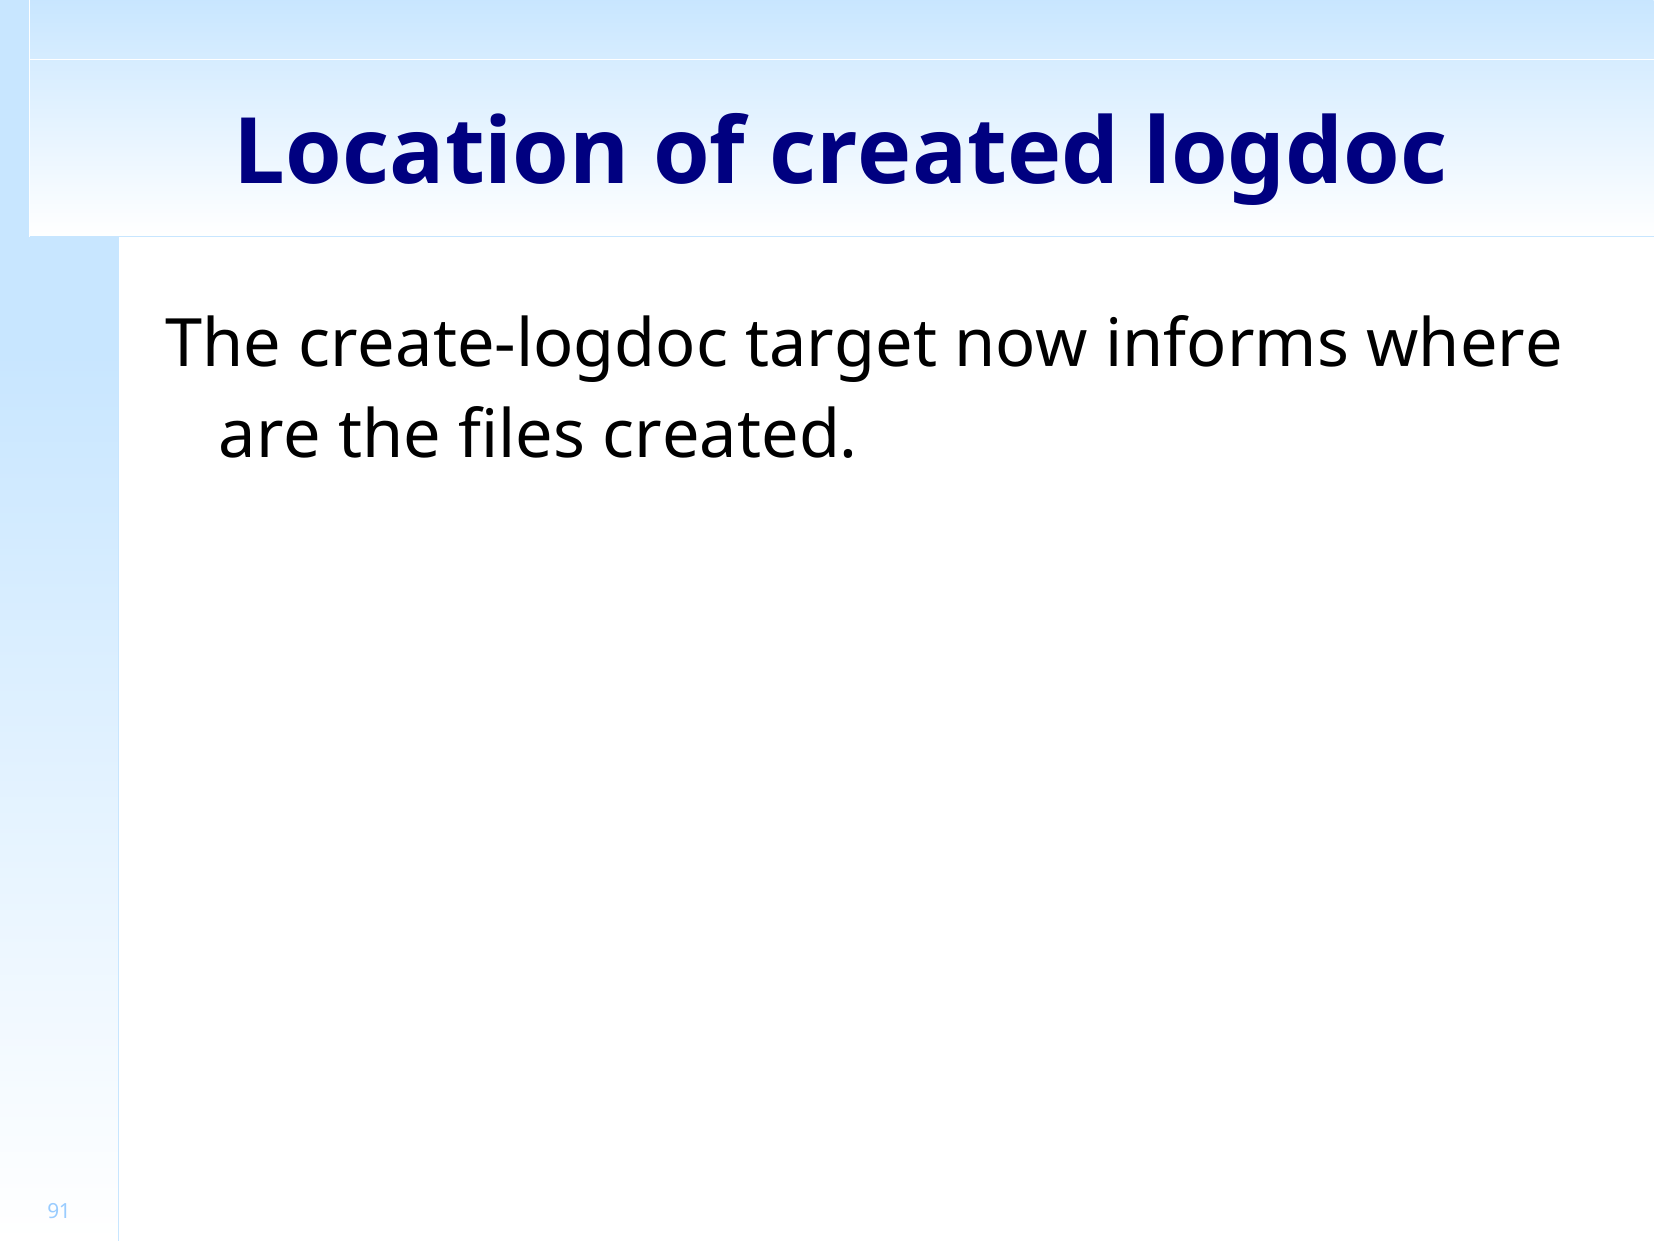

# Location of created logdoc
The create-logdoc target now informs where are the files created.